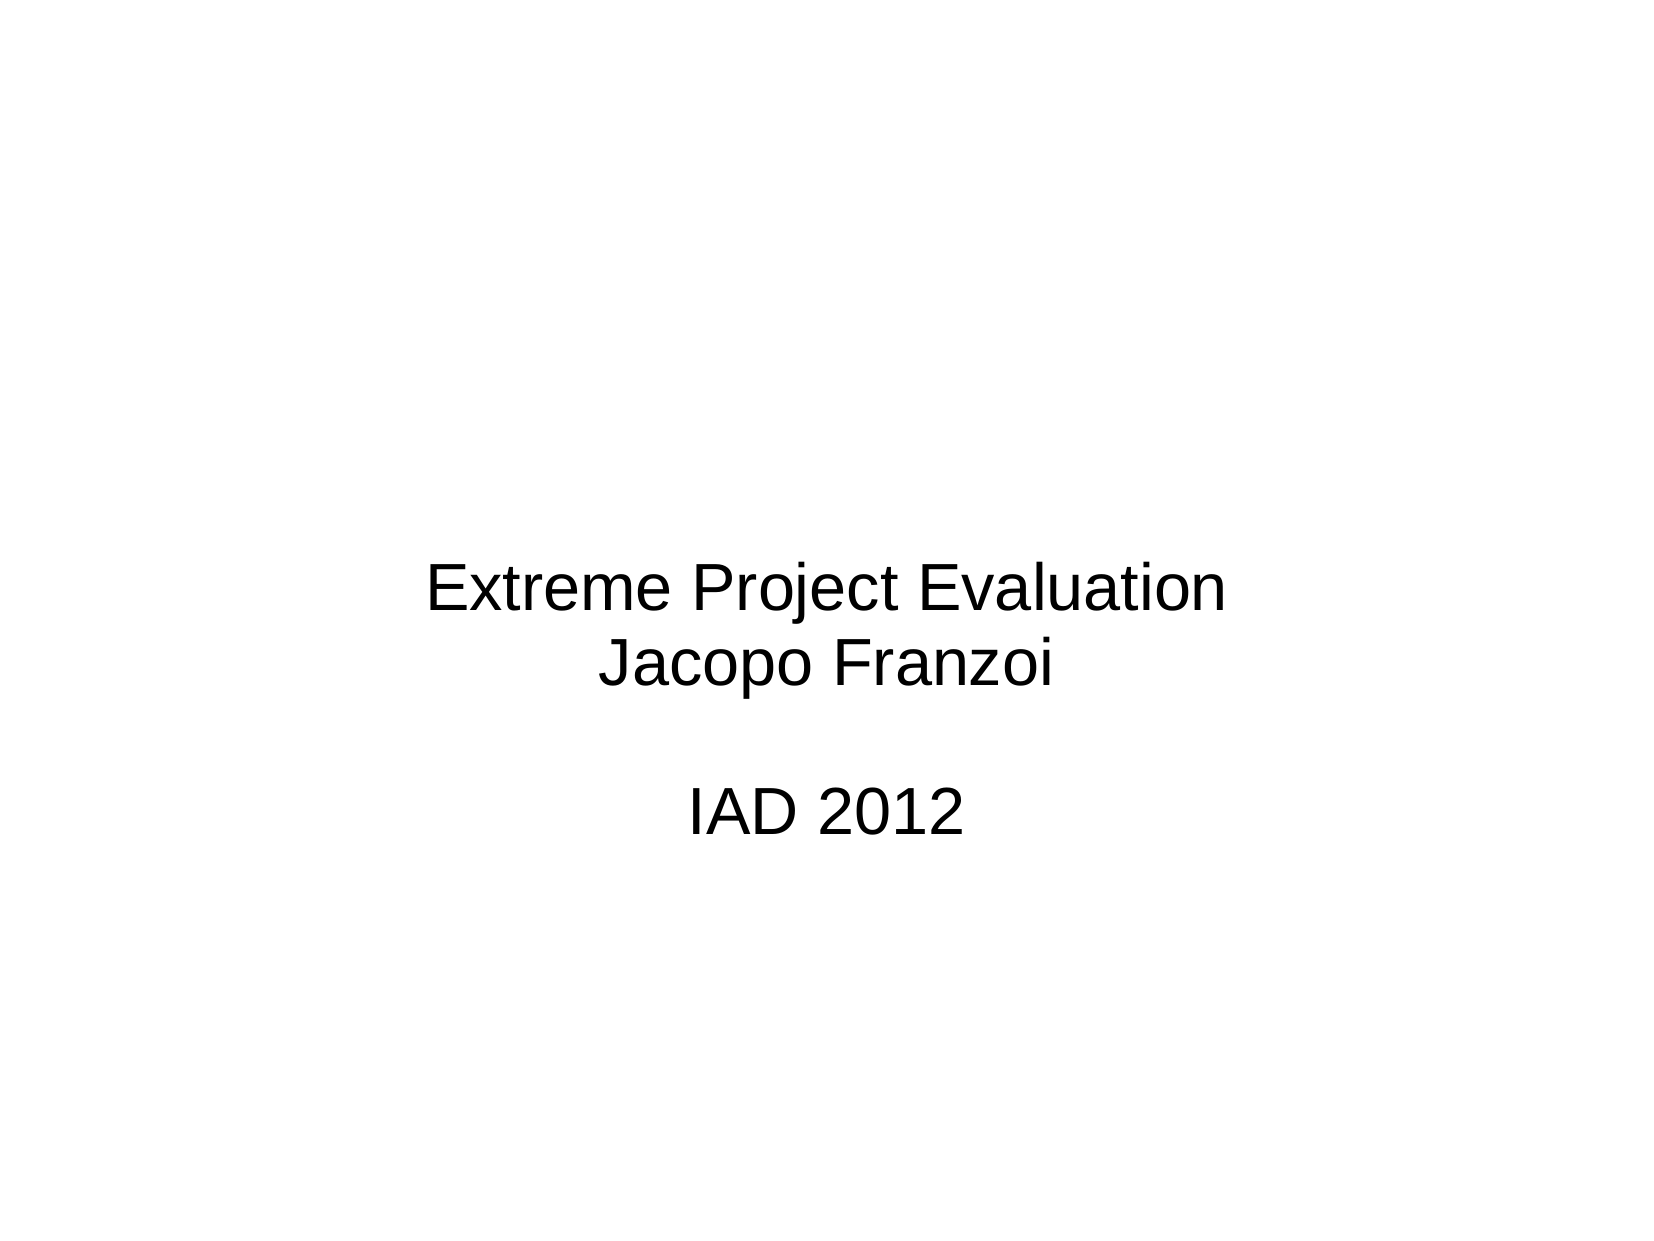

#
Extreme Project Evaluation
Jacopo Franzoi
IAD 2012